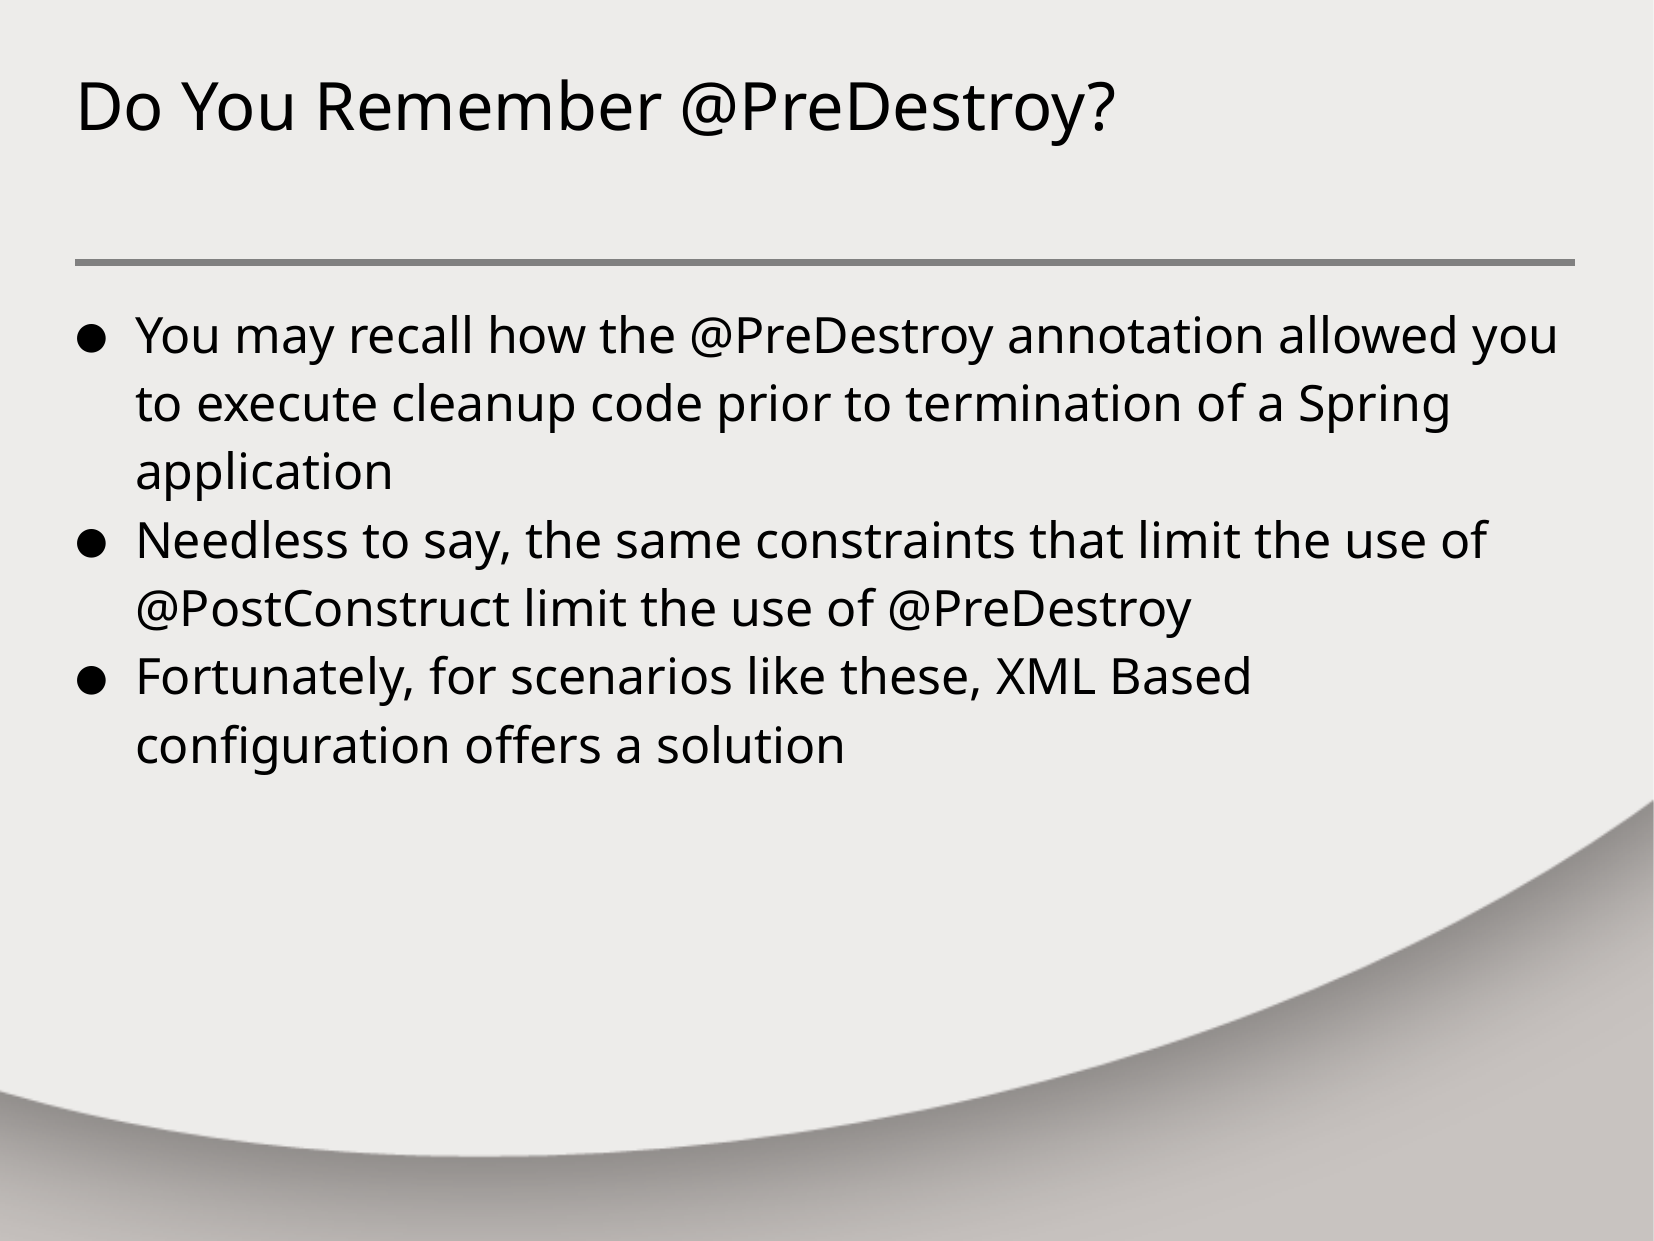

# Do You Remember @PreDestroy?
You may recall how the @PreDestroy annotation allowed you to execute cleanup code prior to termination of a Spring application
Needless to say, the same constraints that limit the use of @PostConstruct limit the use of @PreDestroy
Fortunately, for scenarios like these, XML Based configuration offers a solution